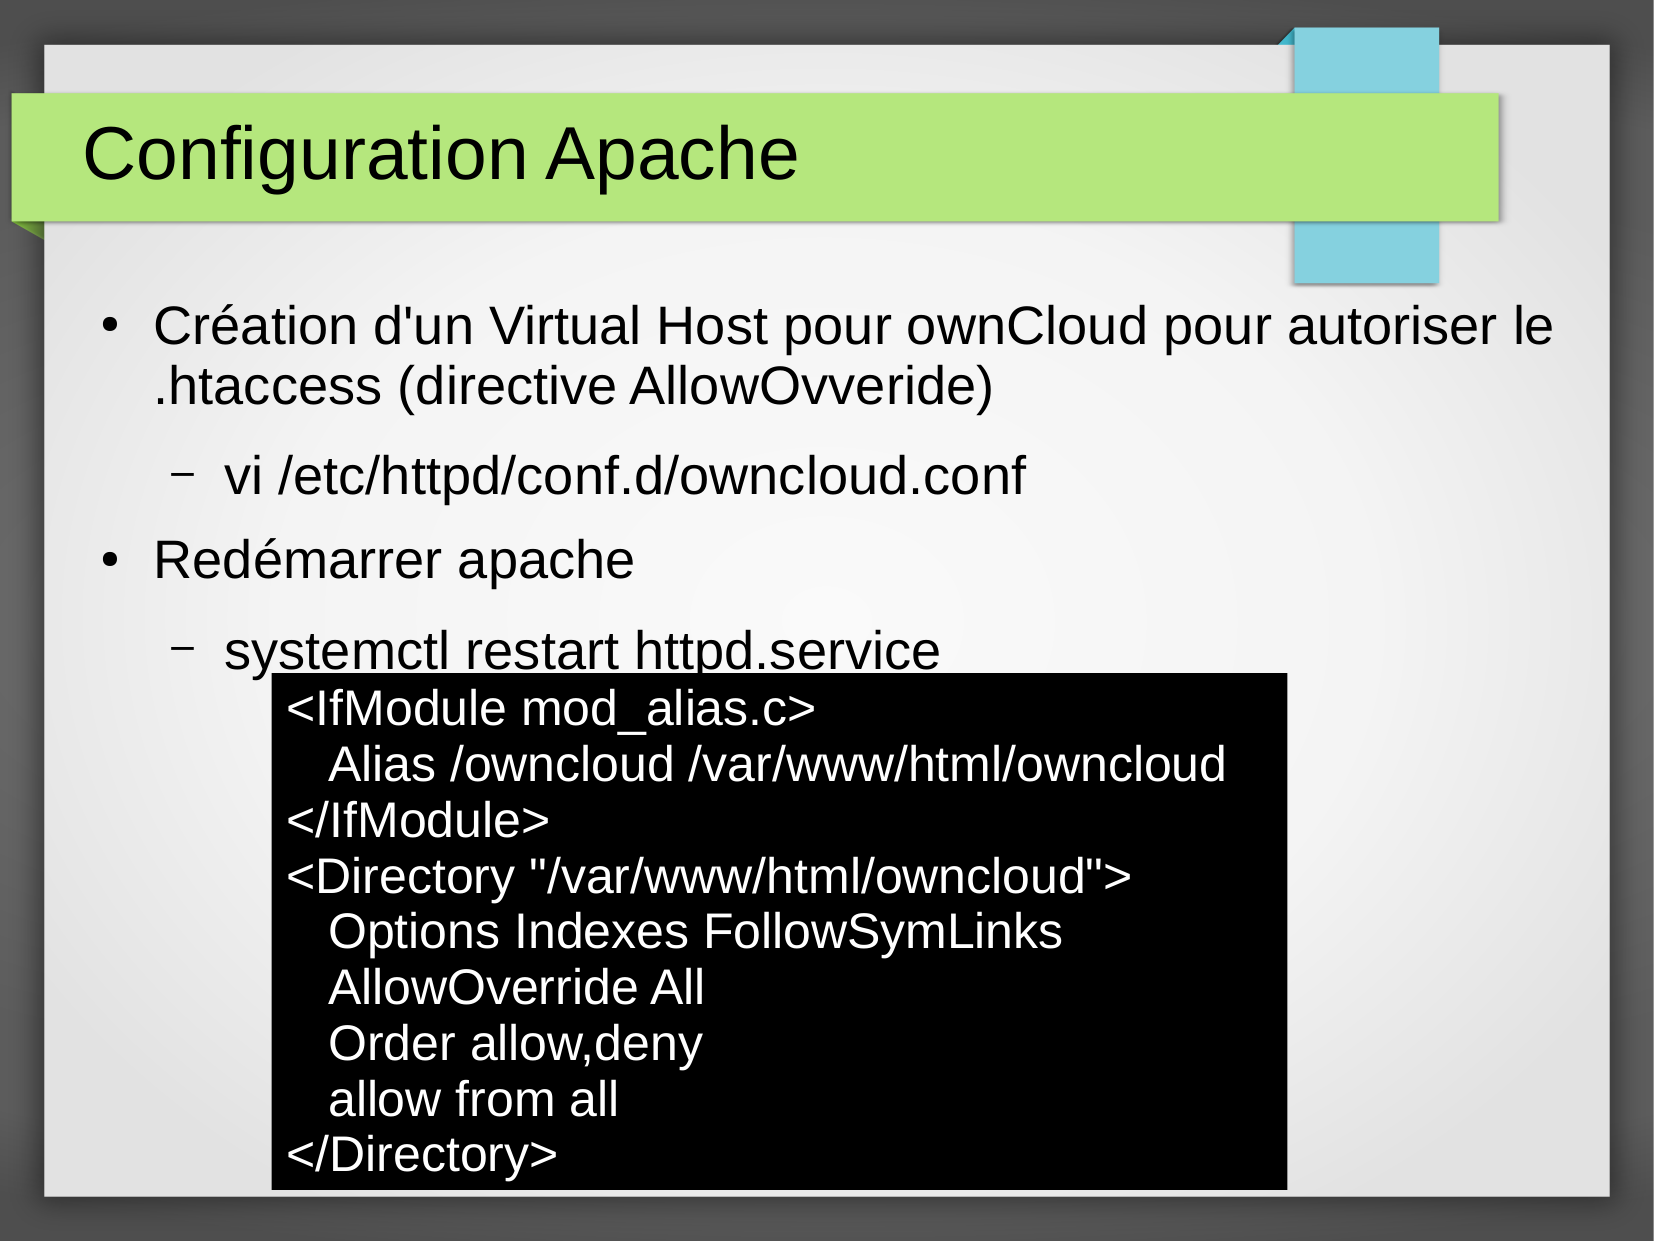

# Configuration Apache
Création d'un Virtual Host pour ownCloud pour autoriser le .htaccess (directive AllowOvveride)
vi /etc/httpd/conf.d/owncloud.conf
Redémarrer apache
systemctl restart httpd.service
<IfModule mod_alias.c>
 Alias /owncloud /var/www/html/owncloud
</IfModule>
<Directory "/var/www/html/owncloud">
 Options Indexes FollowSymLinks
 AllowOverride All
 Order allow,deny
 allow from all
</Directory>